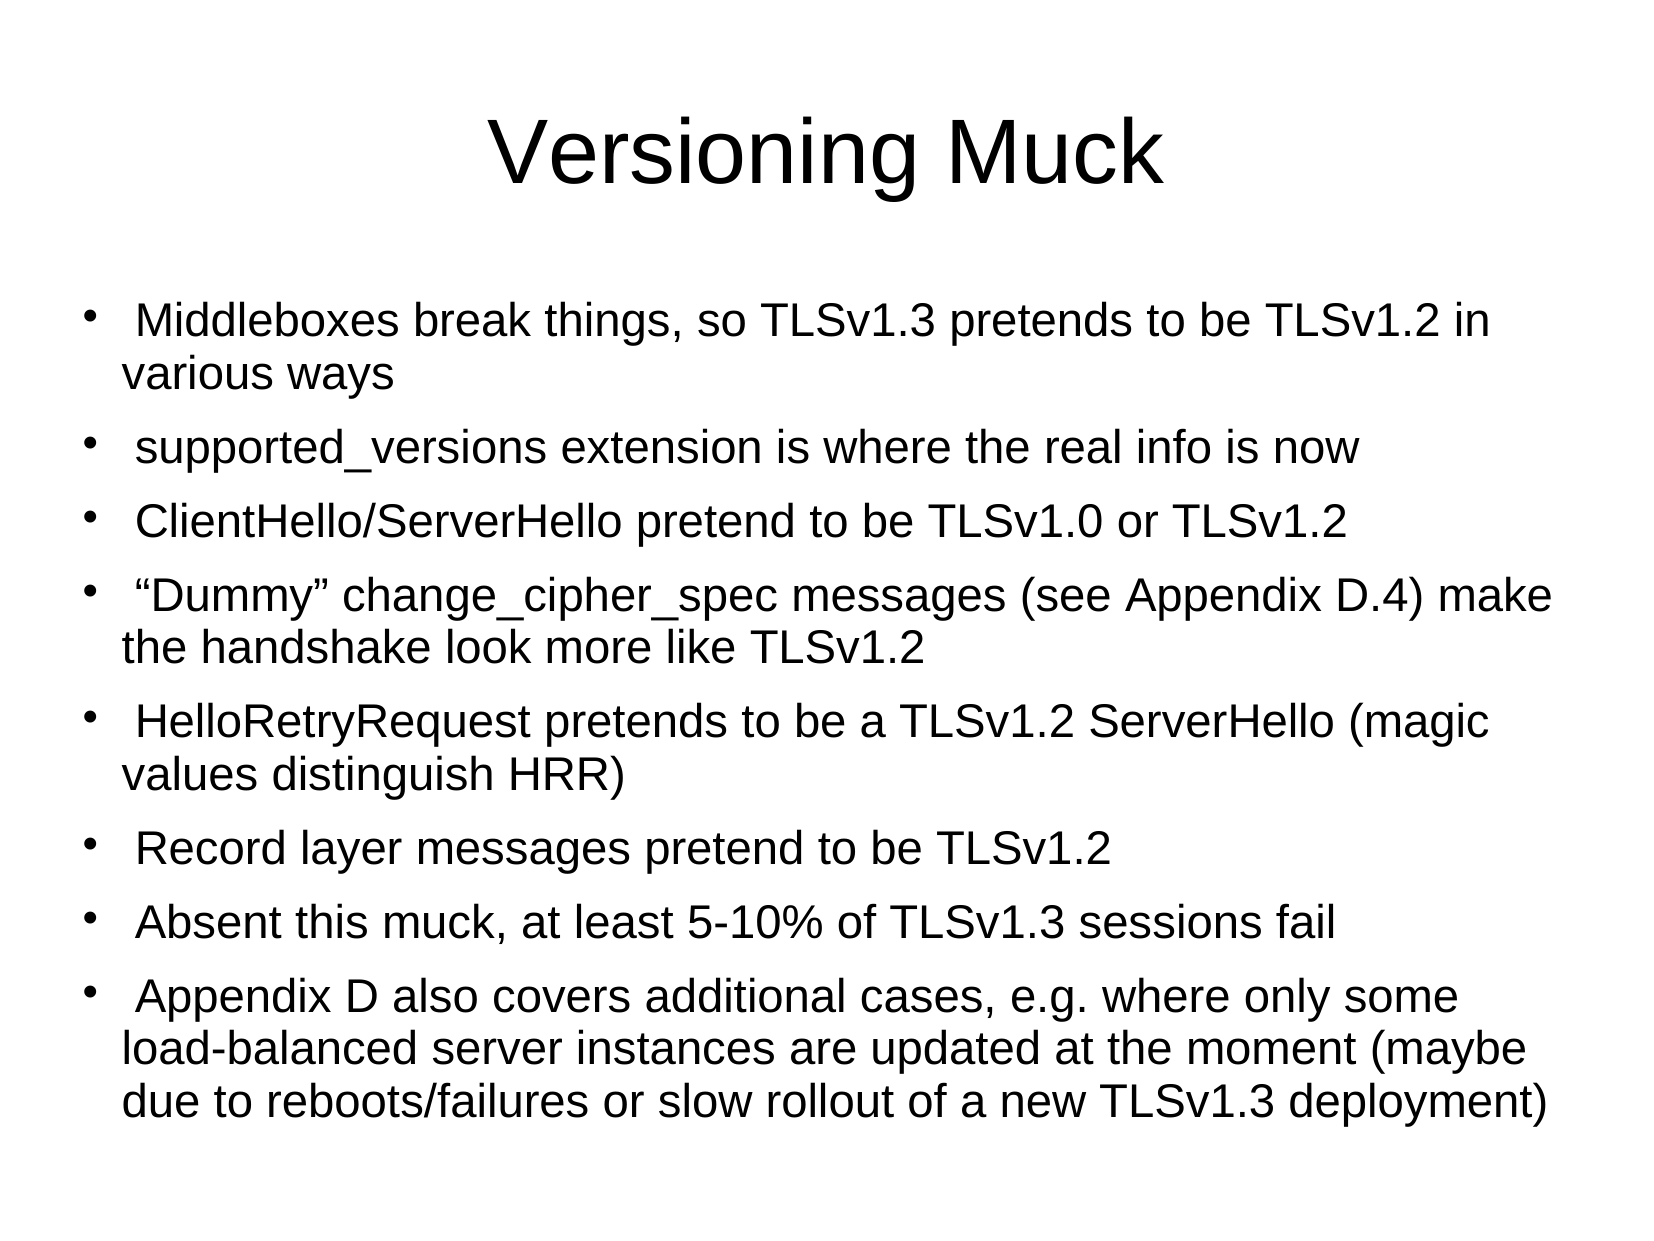

# Versioning Muck
 Middleboxes break things, so TLSv1.3 pretends to be TLSv1.2 in various ways
 supported_versions extension is where the real info is now
 ClientHello/ServerHello pretend to be TLSv1.0 or TLSv1.2
 “Dummy” change_cipher_spec messages (see Appendix D.4) make the handshake look more like TLSv1.2
 HelloRetryRequest pretends to be a TLSv1.2 ServerHello (magic values distinguish HRR)
 Record layer messages pretend to be TLSv1.2
 Absent this muck, at least 5-10% of TLSv1.3 sessions fail
 Appendix D also covers additional cases, e.g. where only some load-balanced server instances are updated at the moment (maybe due to reboots/failures or slow rollout of a new TLSv1.3 deployment)